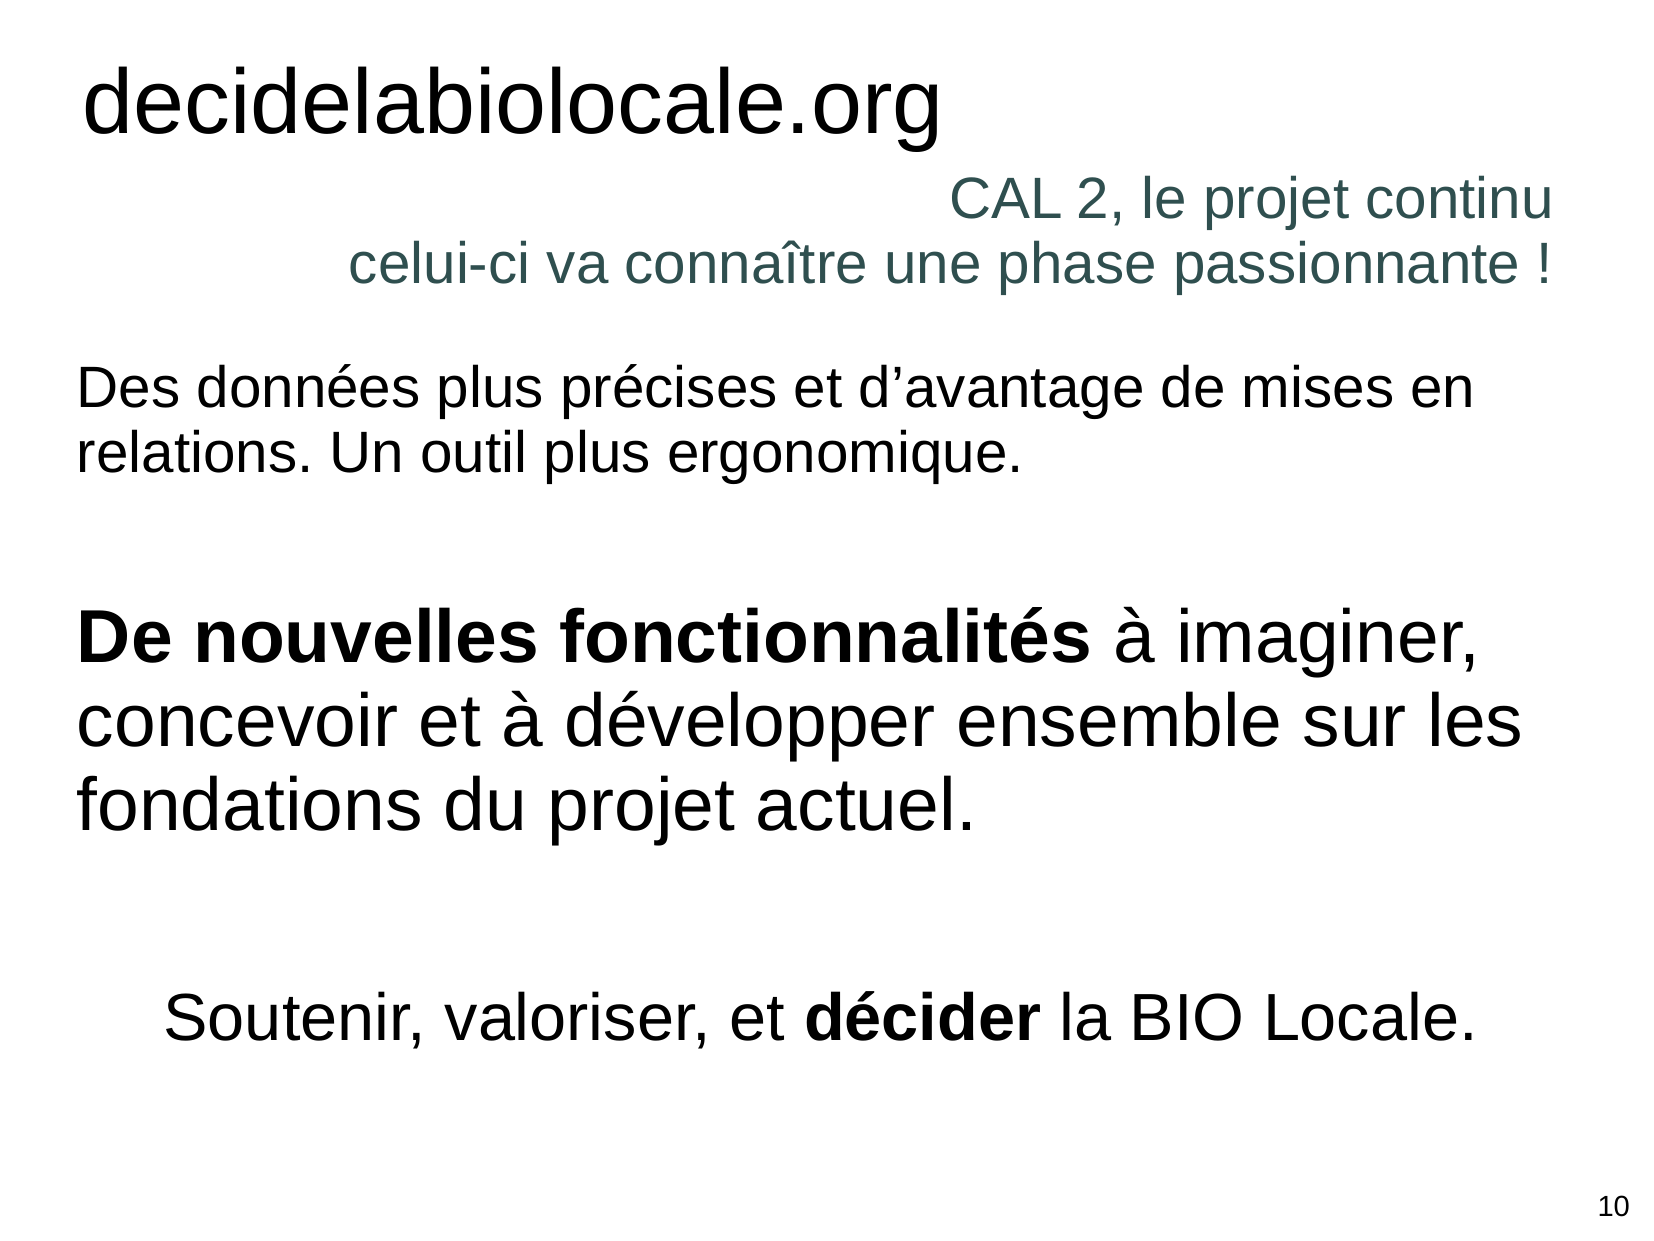

# decidelabiolocale.org
CAL 2, le projet continu
celui-ci va connaître une phase passionnante !
Des données plus précises et d’avantage de mises en relations. Un outil plus ergonomique.
De nouvelles fonctionnalités à imaginer, concevoir et à développer ensemble sur les fondations du projet actuel.
Soutenir, valoriser, et décider la BIO Locale.
10